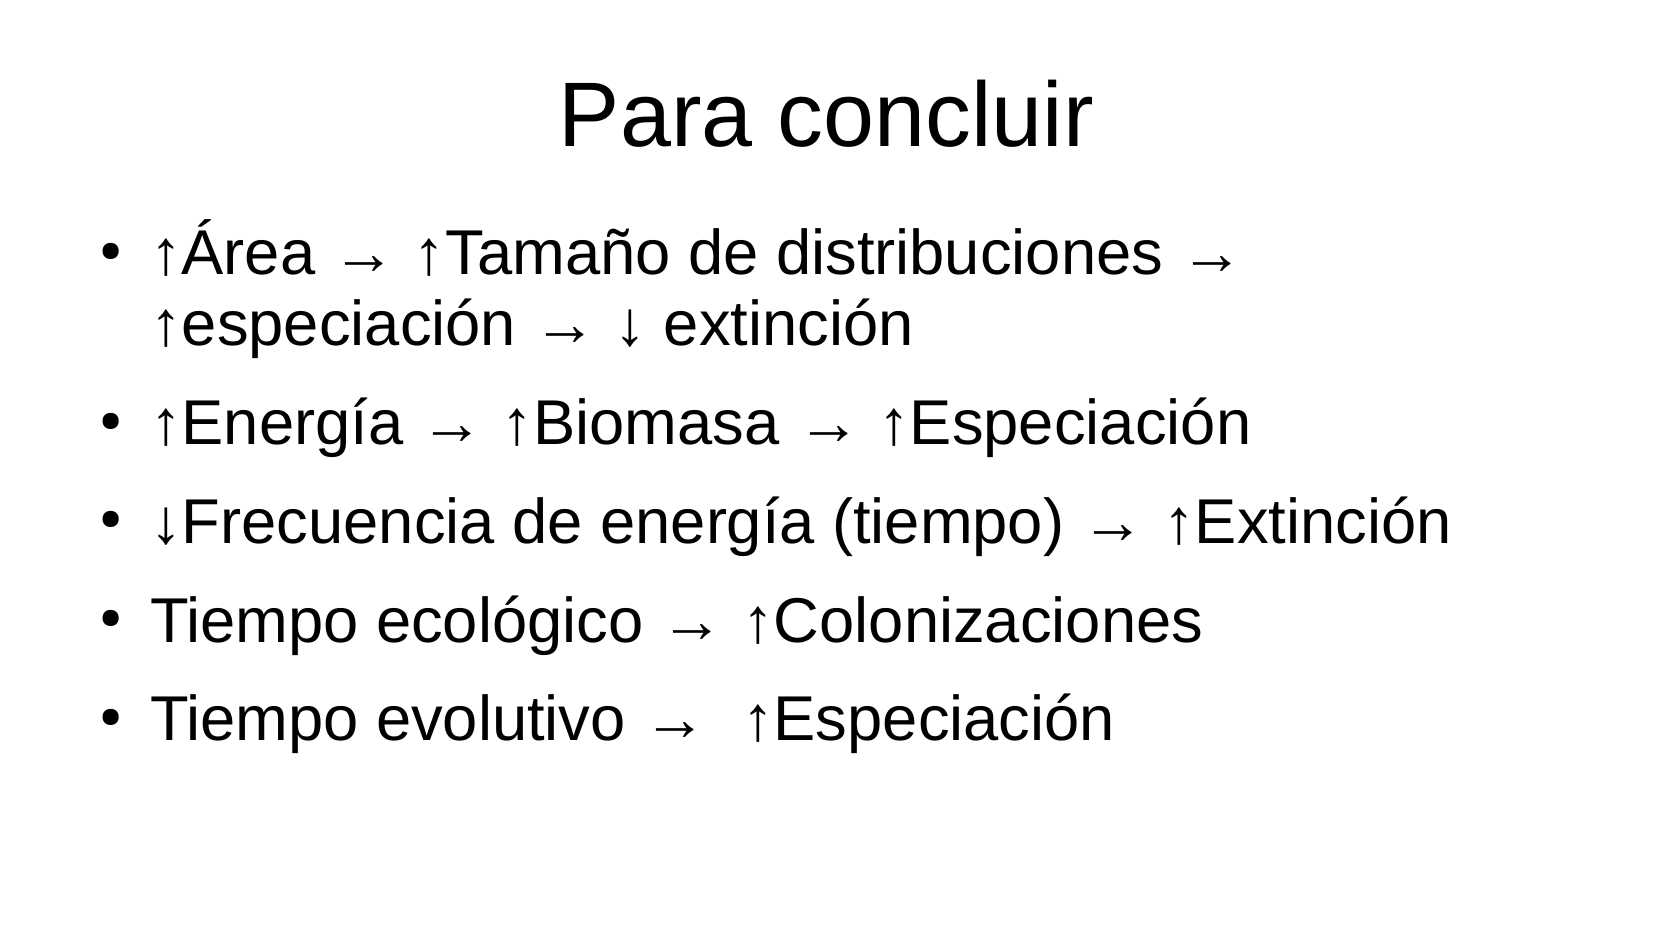

# Para concluir
↑Área → ↑Tamaño de distribuciones → ↑especiación → ↓ extinción
↑Energía → ↑Biomasa → ↑Especiación
↓Frecuencia de energía (tiempo) → ↑Extinción
Tiempo ecológico → ↑Colonizaciones
Tiempo evolutivo → ↑Especiación